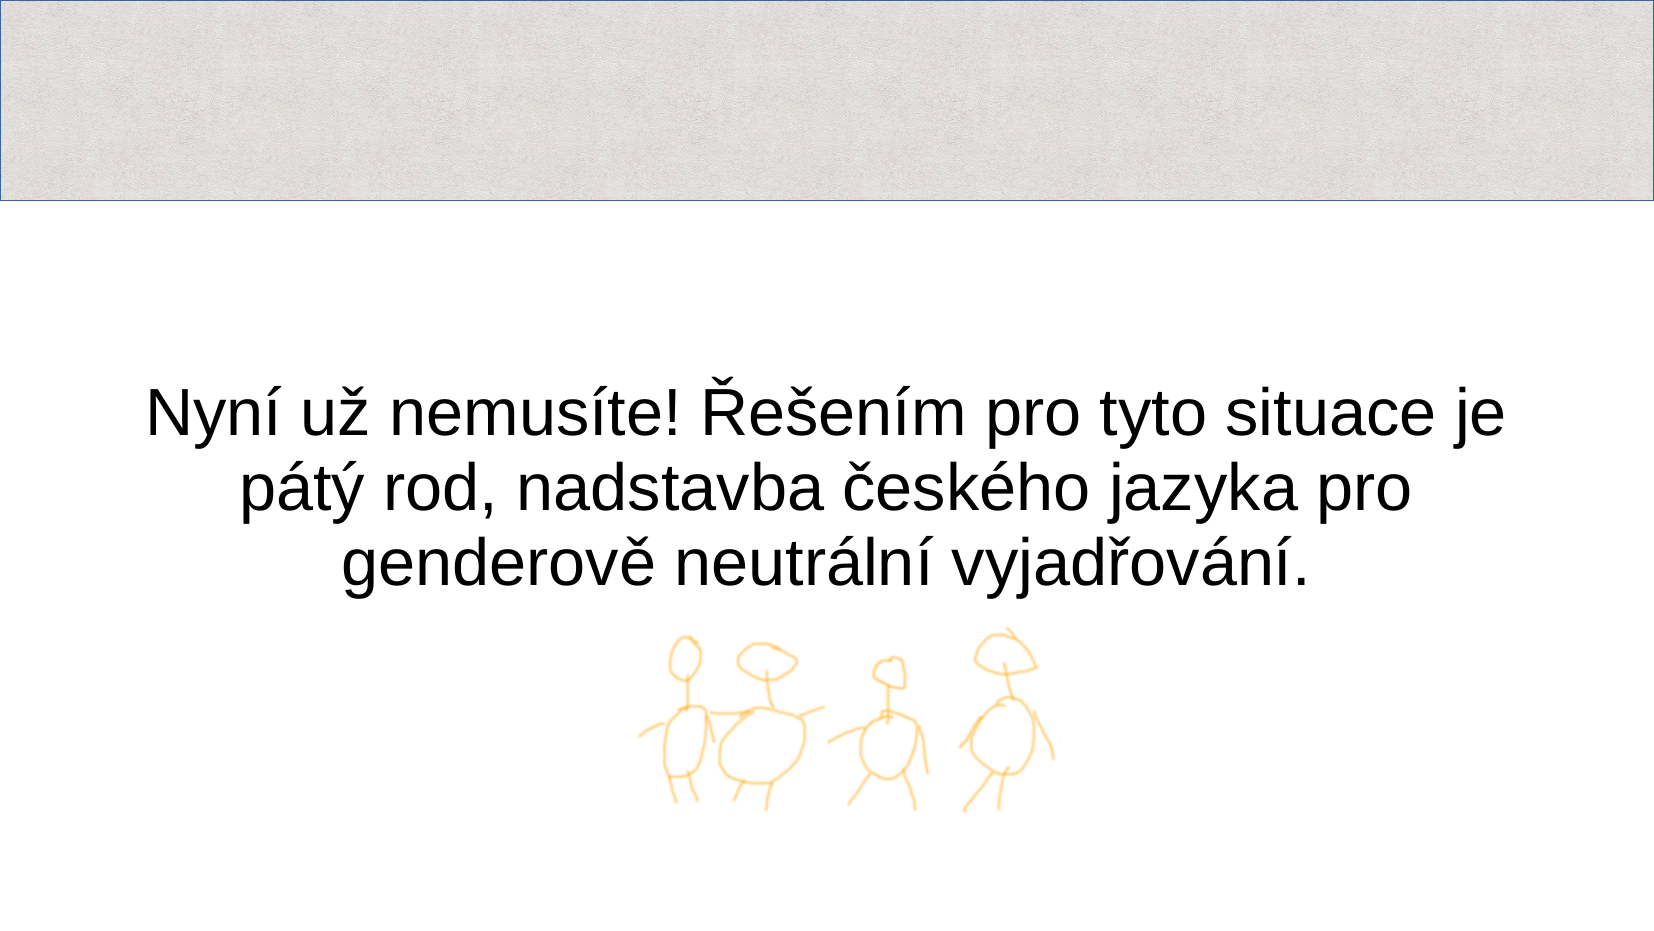

# Nyní už nemusíte! Řešením pro tyto situace je pátý rod, nadstavba českého jazyka pro genderově neutrální vyjadřování.